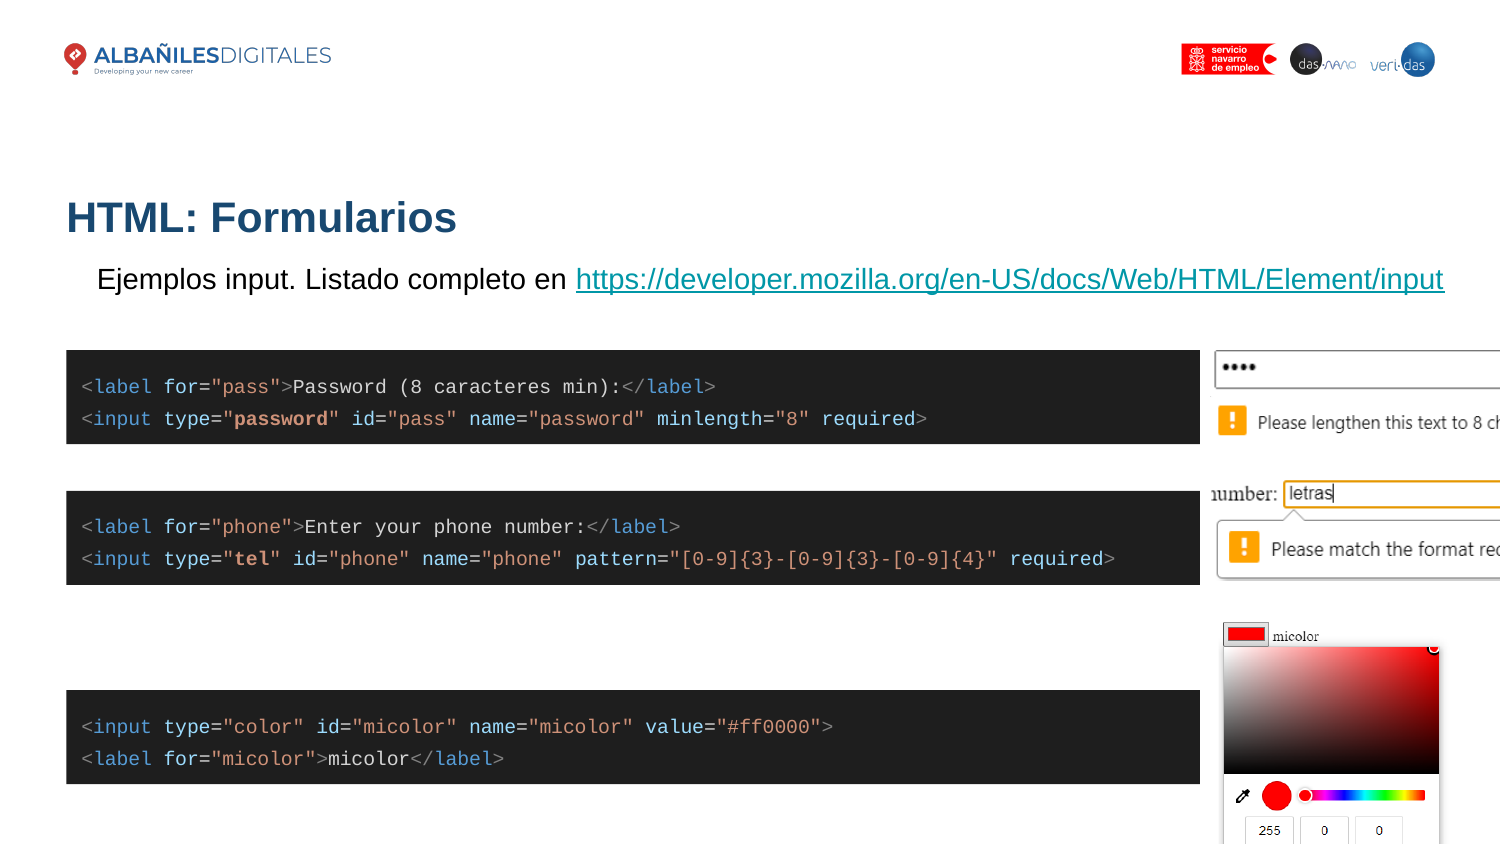

HTML: Formularios
Ejemplos input. Listado completo en https://developer.mozilla.org/en-US/docs/Web/HTML/Element/input
<label for="pass">Password (8 caracteres min):</label>
<input type="password" id="pass" name="password" minlength="8" required>
<label for="phone">Enter your phone number:</label>
<input type="tel" id="phone" name="phone" pattern="[0-9]{3}-[0-9]{3}-[0-9]{4}" required>
<input type="color" id="micolor" name="micolor" value="#ff0000">
<label for="micolor">micolor</label>